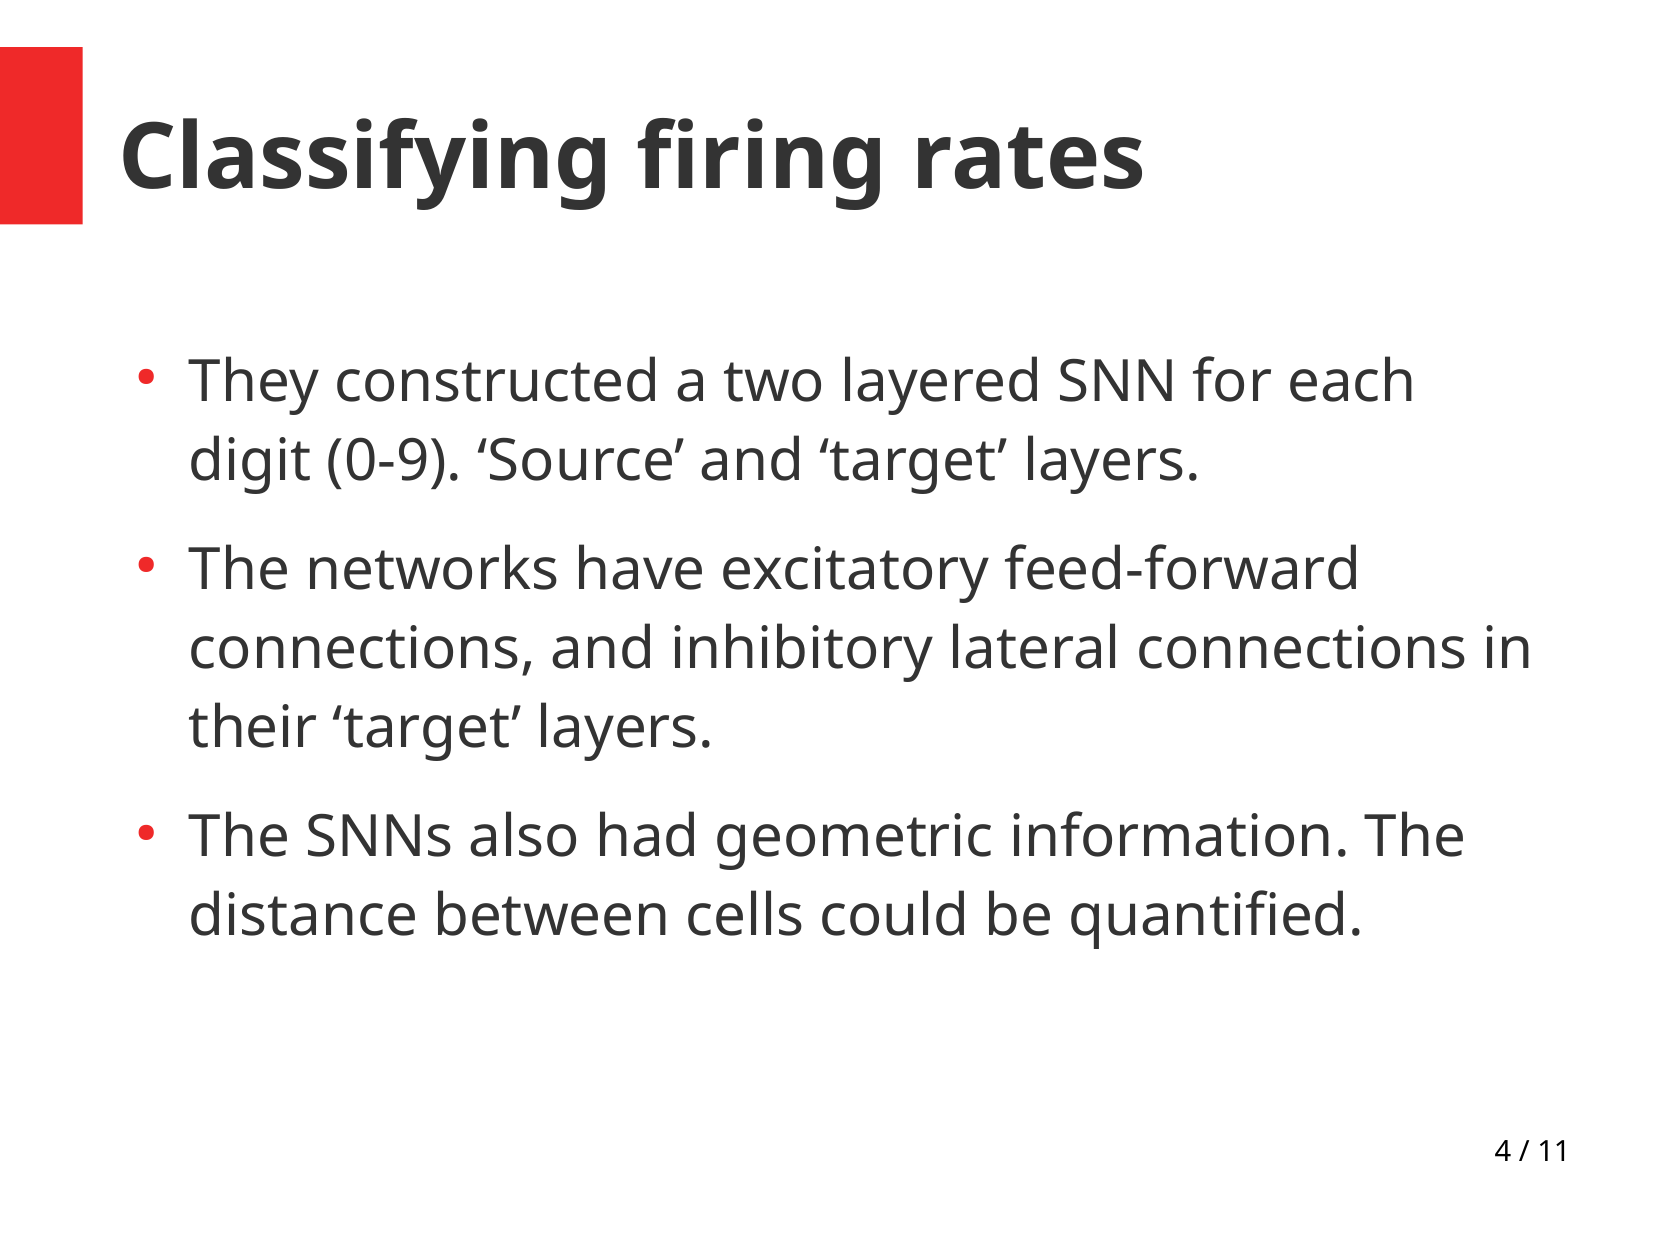

# Classifying firing rates
They constructed a two layered SNN for each digit (0-9). ‘Source’ and ‘target’ layers.
The networks have excitatory feed-forward connections, and inhibitory lateral connections in their ‘target’ layers.
The SNNs also had geometric information. The distance between cells could be quantified.
4